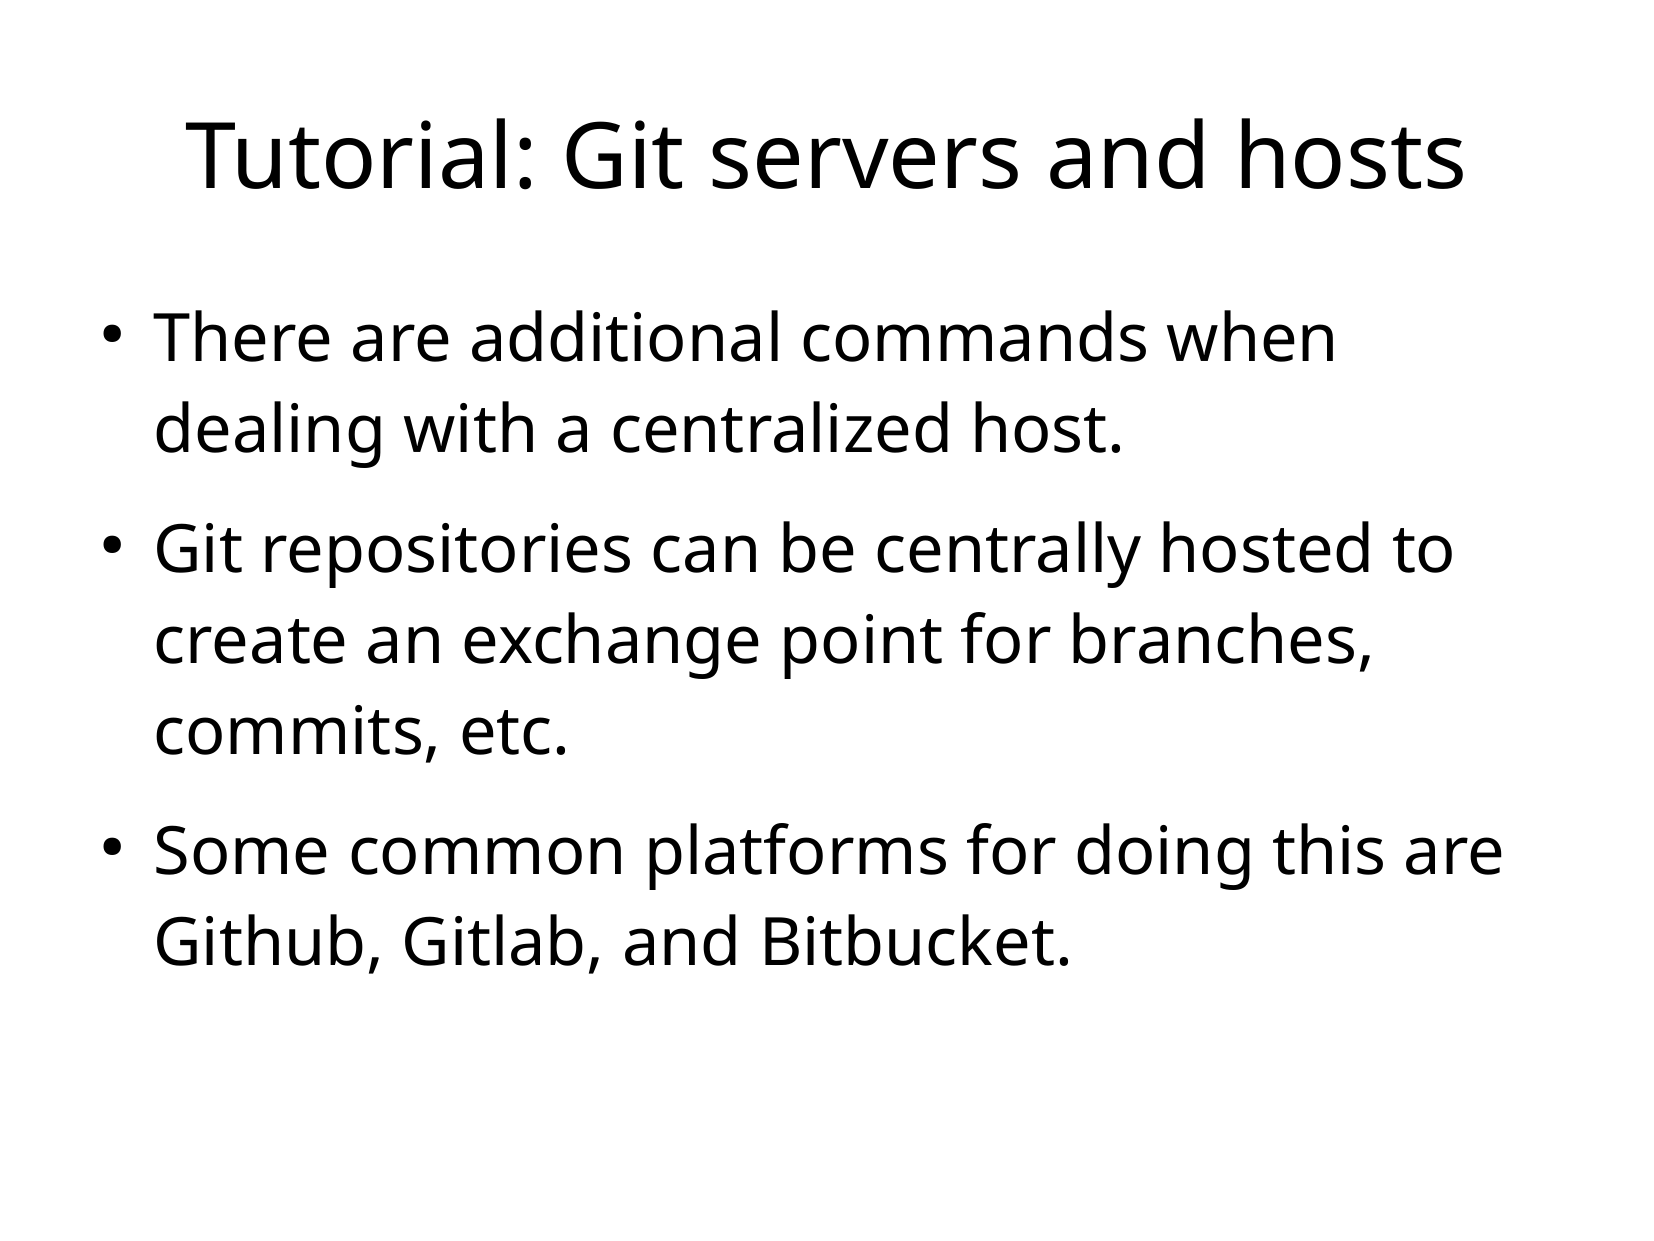

# Tutorial: Git servers and hosts
There are additional commands when dealing with a centralized host.
Git repositories can be centrally hosted to create an exchange point for branches, commits, etc.
Some common platforms for doing this are Github, Gitlab, and Bitbucket.